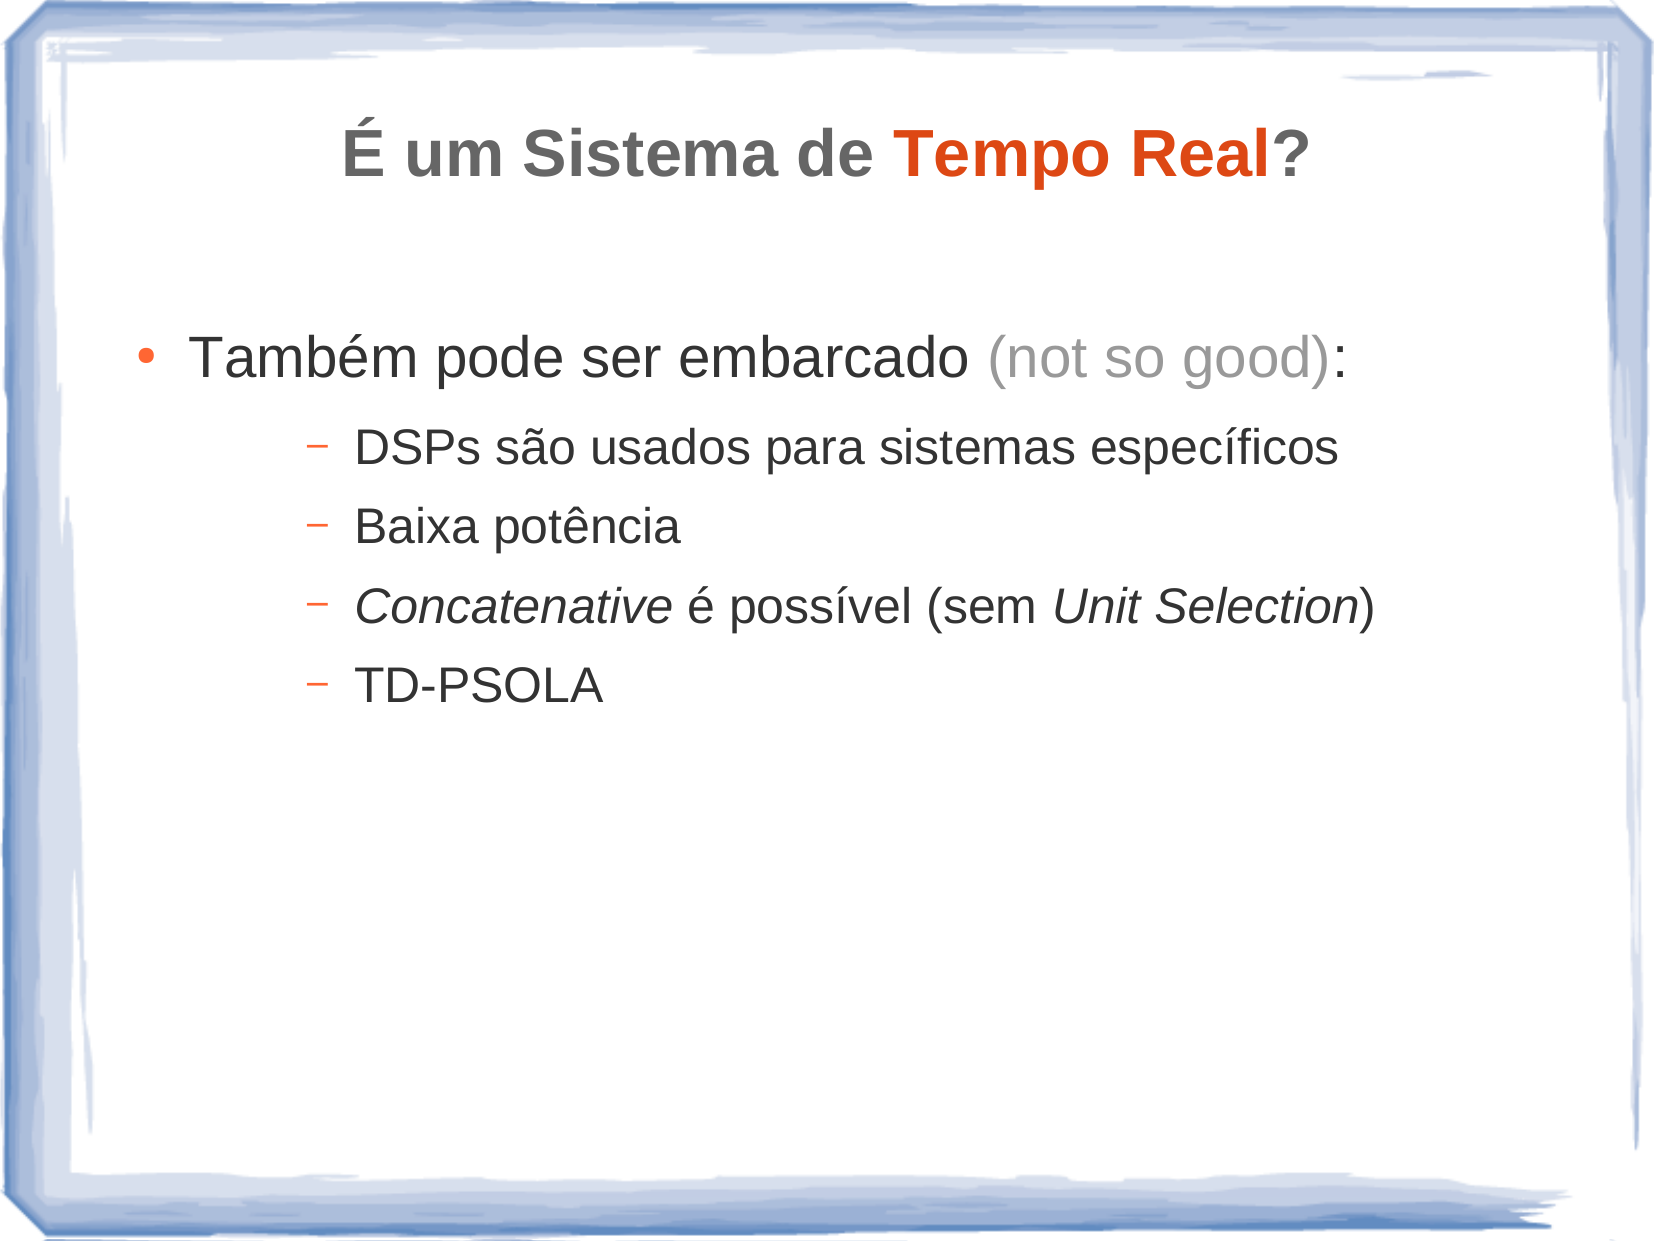

# É um Sistema de Tempo Real?
Também pode ser embarcado (not so good):
DSPs são usados para sistemas específicos
Baixa potência
Concatenative é possível (sem Unit Selection)
TD-PSOLA